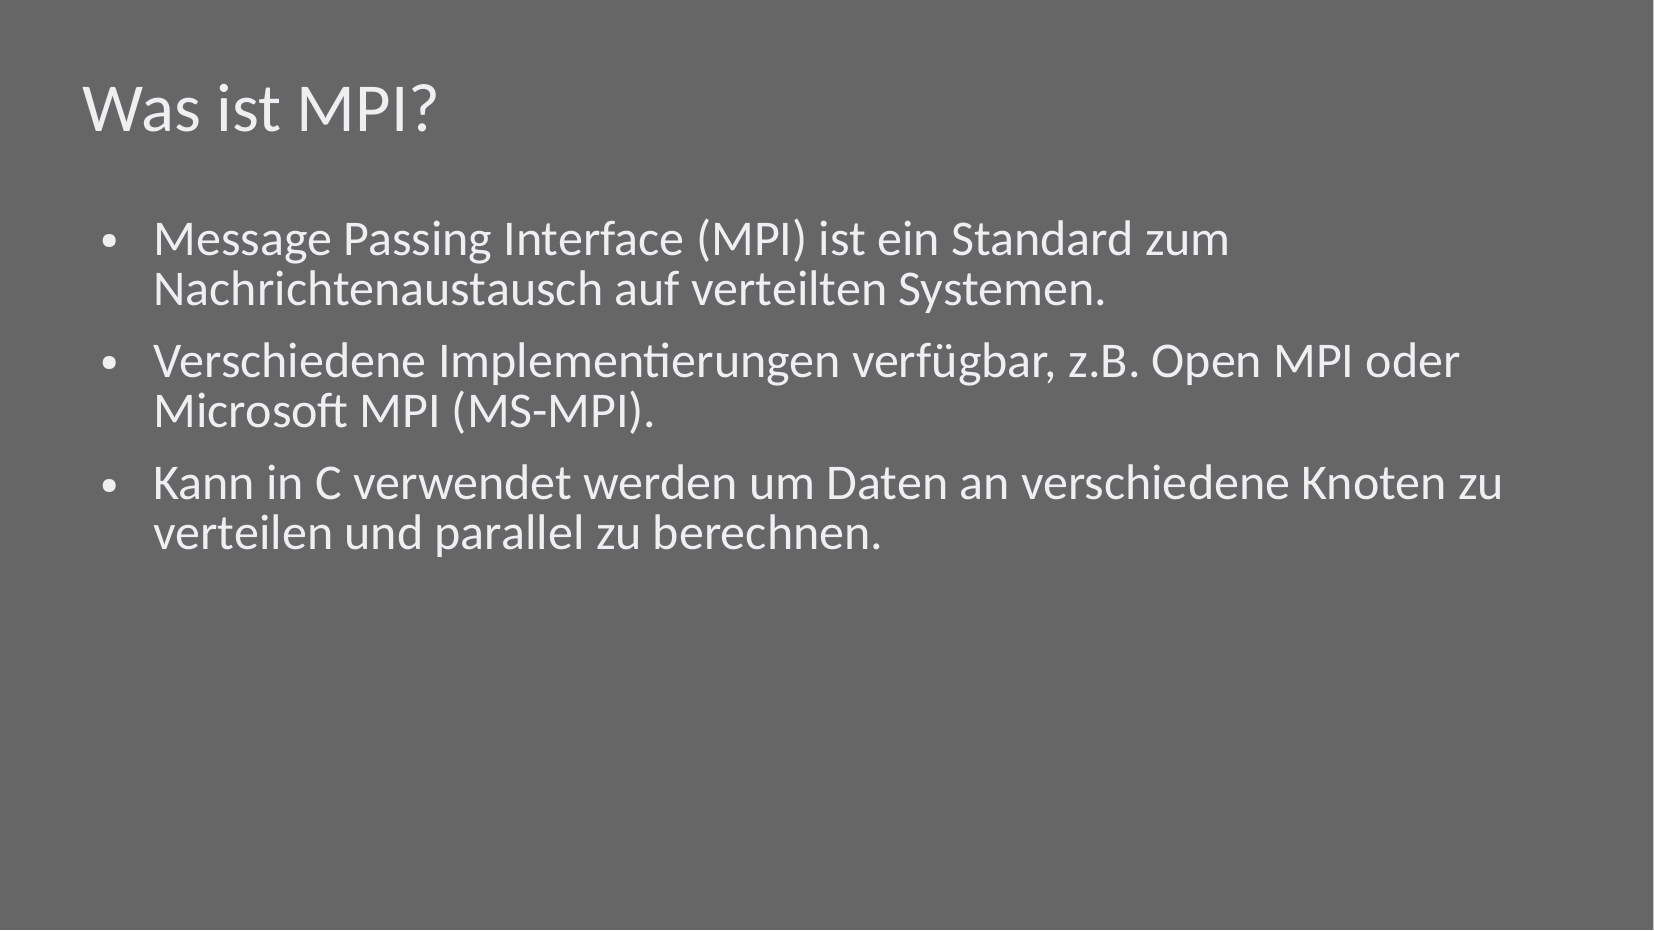

# Was ist MPI?
Message Passing Interface (MPI) ist ein Standard zum Nachrichtenaustausch auf verteilten Systemen.
Verschiedene Implementierungen verfügbar, z.B. Open MPI oder Microsoft MPI (MS-MPI).
Kann in C verwendet werden um Daten an verschiedene Knoten zu verteilen und parallel zu berechnen.